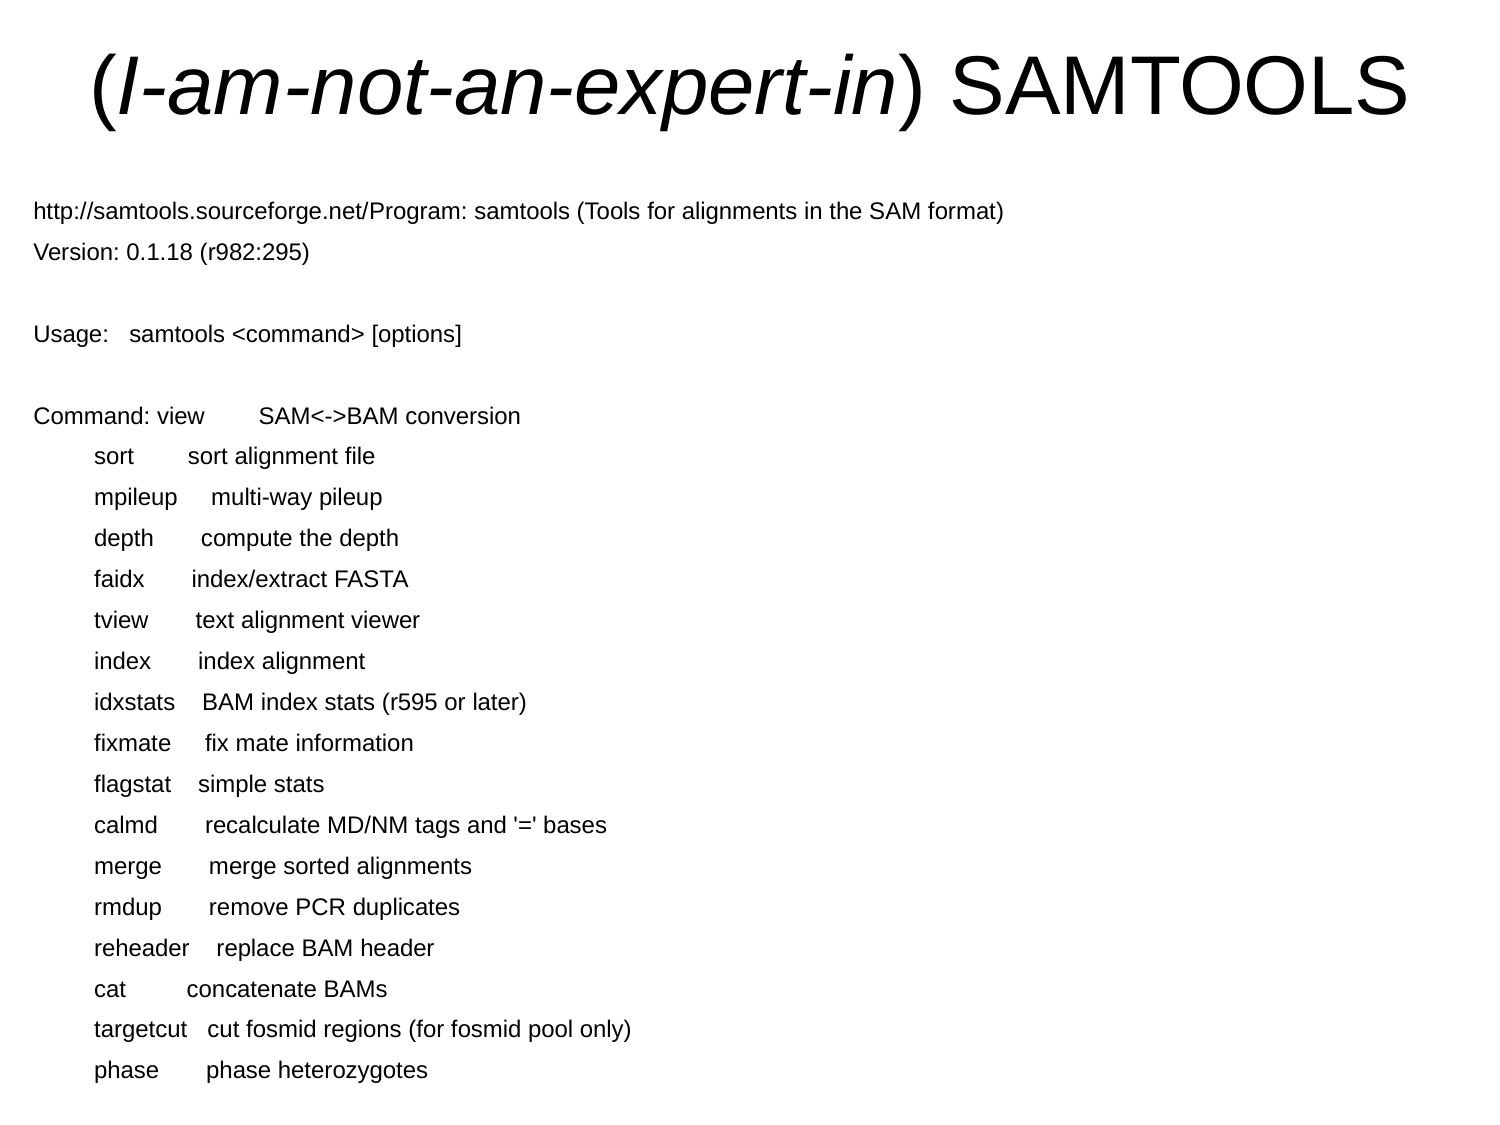

# (I-am-not-an-expert-in) SAMTOOLS
http://samtools.sourceforge.net/Program: samtools (Tools for alignments in the SAM format)
Version: 0.1.18 (r982:295)
Usage: samtools <command> [options]
Command: view SAM<->BAM conversion
 sort sort alignment file
 mpileup multi-way pileup
 depth compute the depth
 faidx index/extract FASTA
 tview text alignment viewer
 index index alignment
 idxstats BAM index stats (r595 or later)
 fixmate fix mate information
 flagstat simple stats
 calmd recalculate MD/NM tags and '=' bases
 merge merge sorted alignments
 rmdup remove PCR duplicates
 reheader replace BAM header
 cat concatenate BAMs
 targetcut cut fosmid regions (for fosmid pool only)
 phase phase heterozygotes